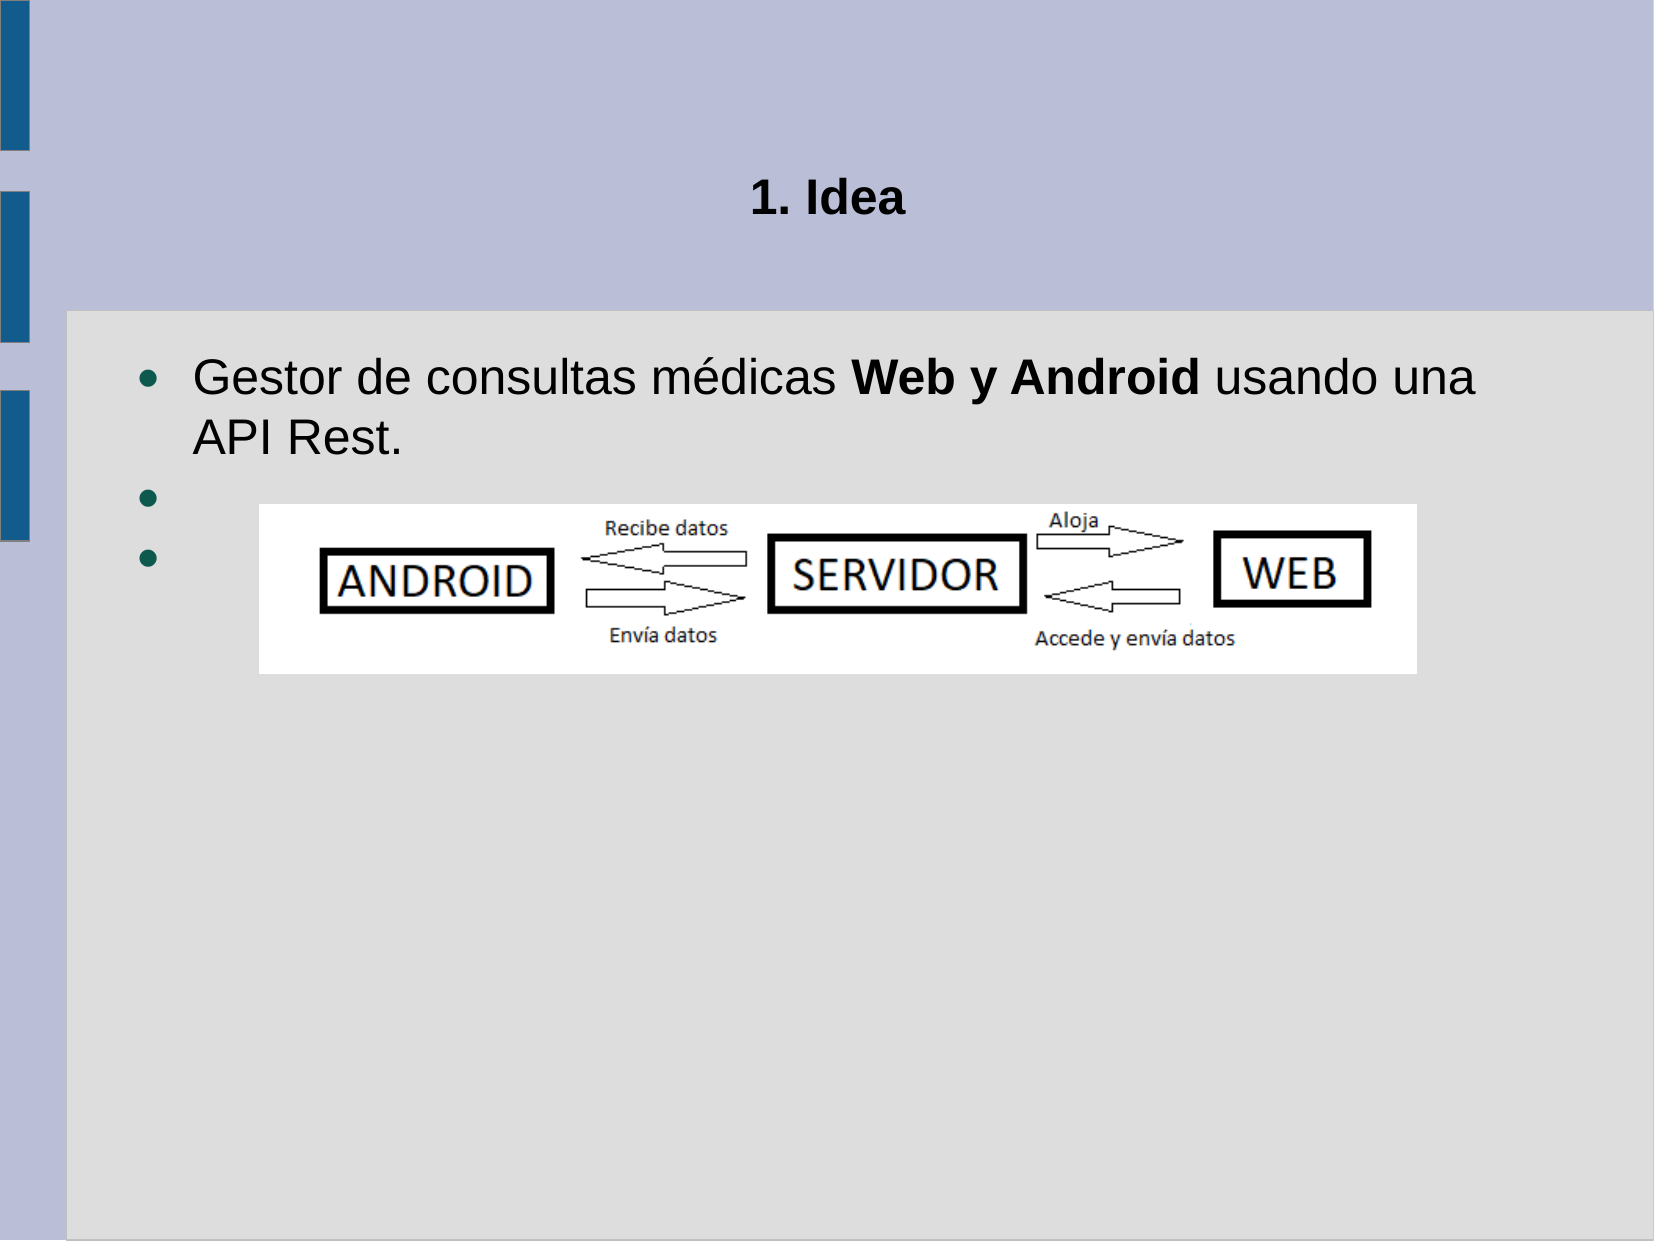

1. Idea
Gestor de consultas médicas Web y Android usando una API Rest.